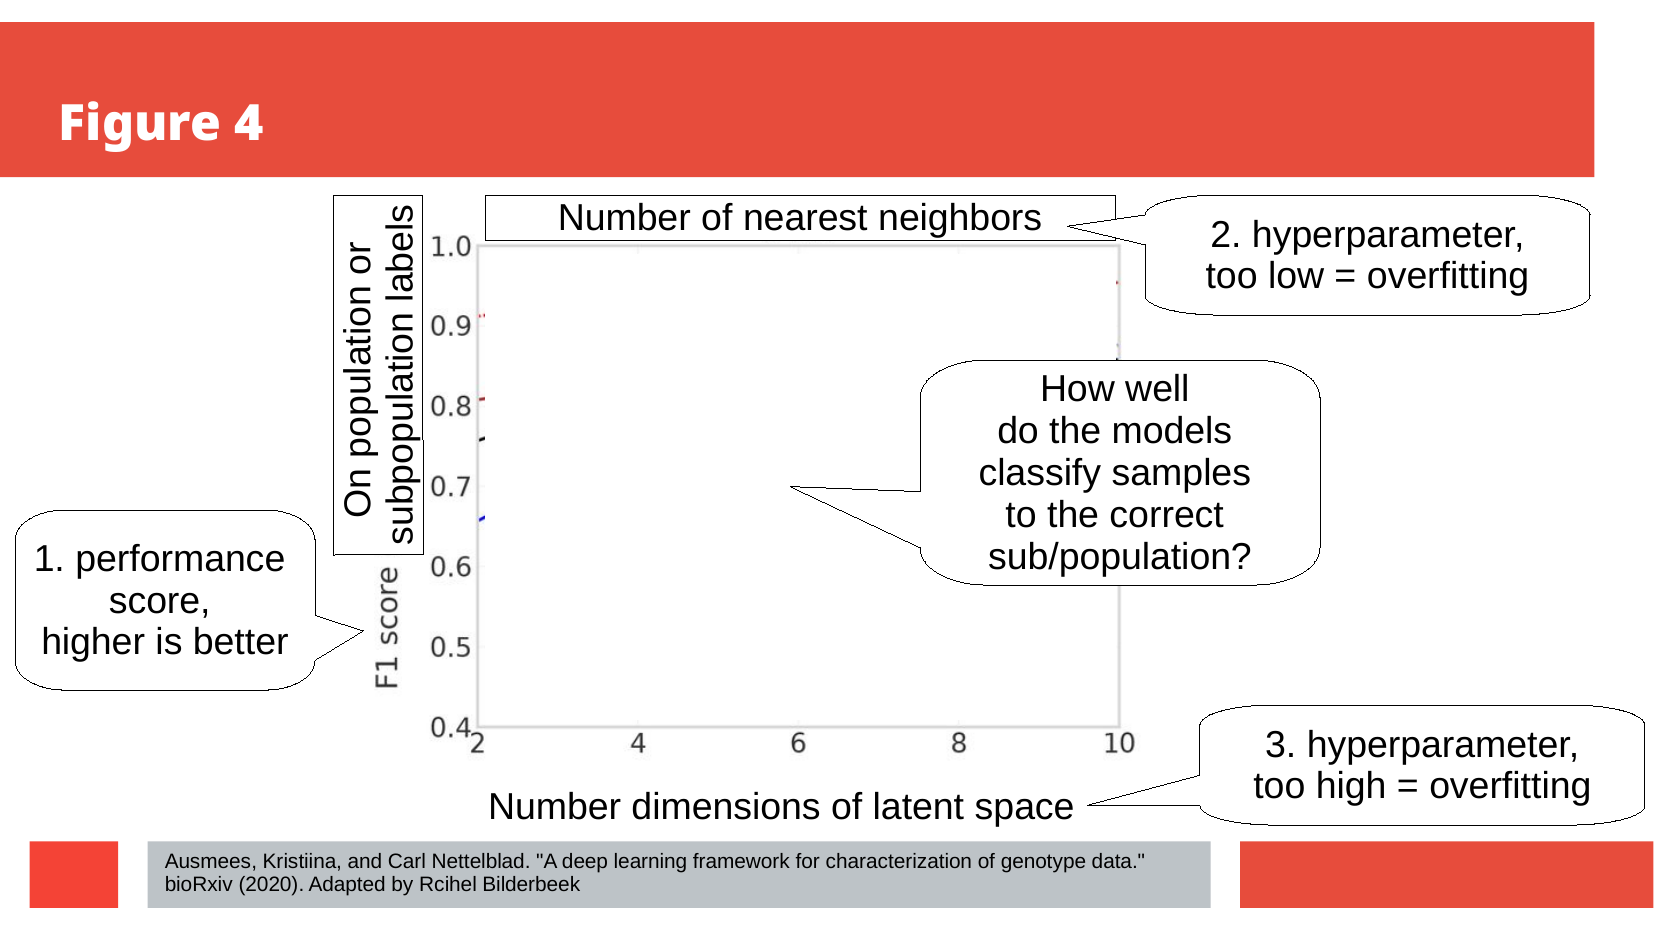

# Figure 4
Number of nearest neighbors
2. hyperparameter,
too low = overfitting
On population or
subpopulation labels
How well
do the models
classify samples
to the correct
sub/population?
1. performance
score,
higher is better
3. hyperparameter,
too high = overfitting
Number dimensions of latent space
Ausmees, Kristiina, and Carl Nettelblad. "A deep learning framework for characterization of genotype data." bioRxiv (2020). Adapted by Rcihel Bilderbeek